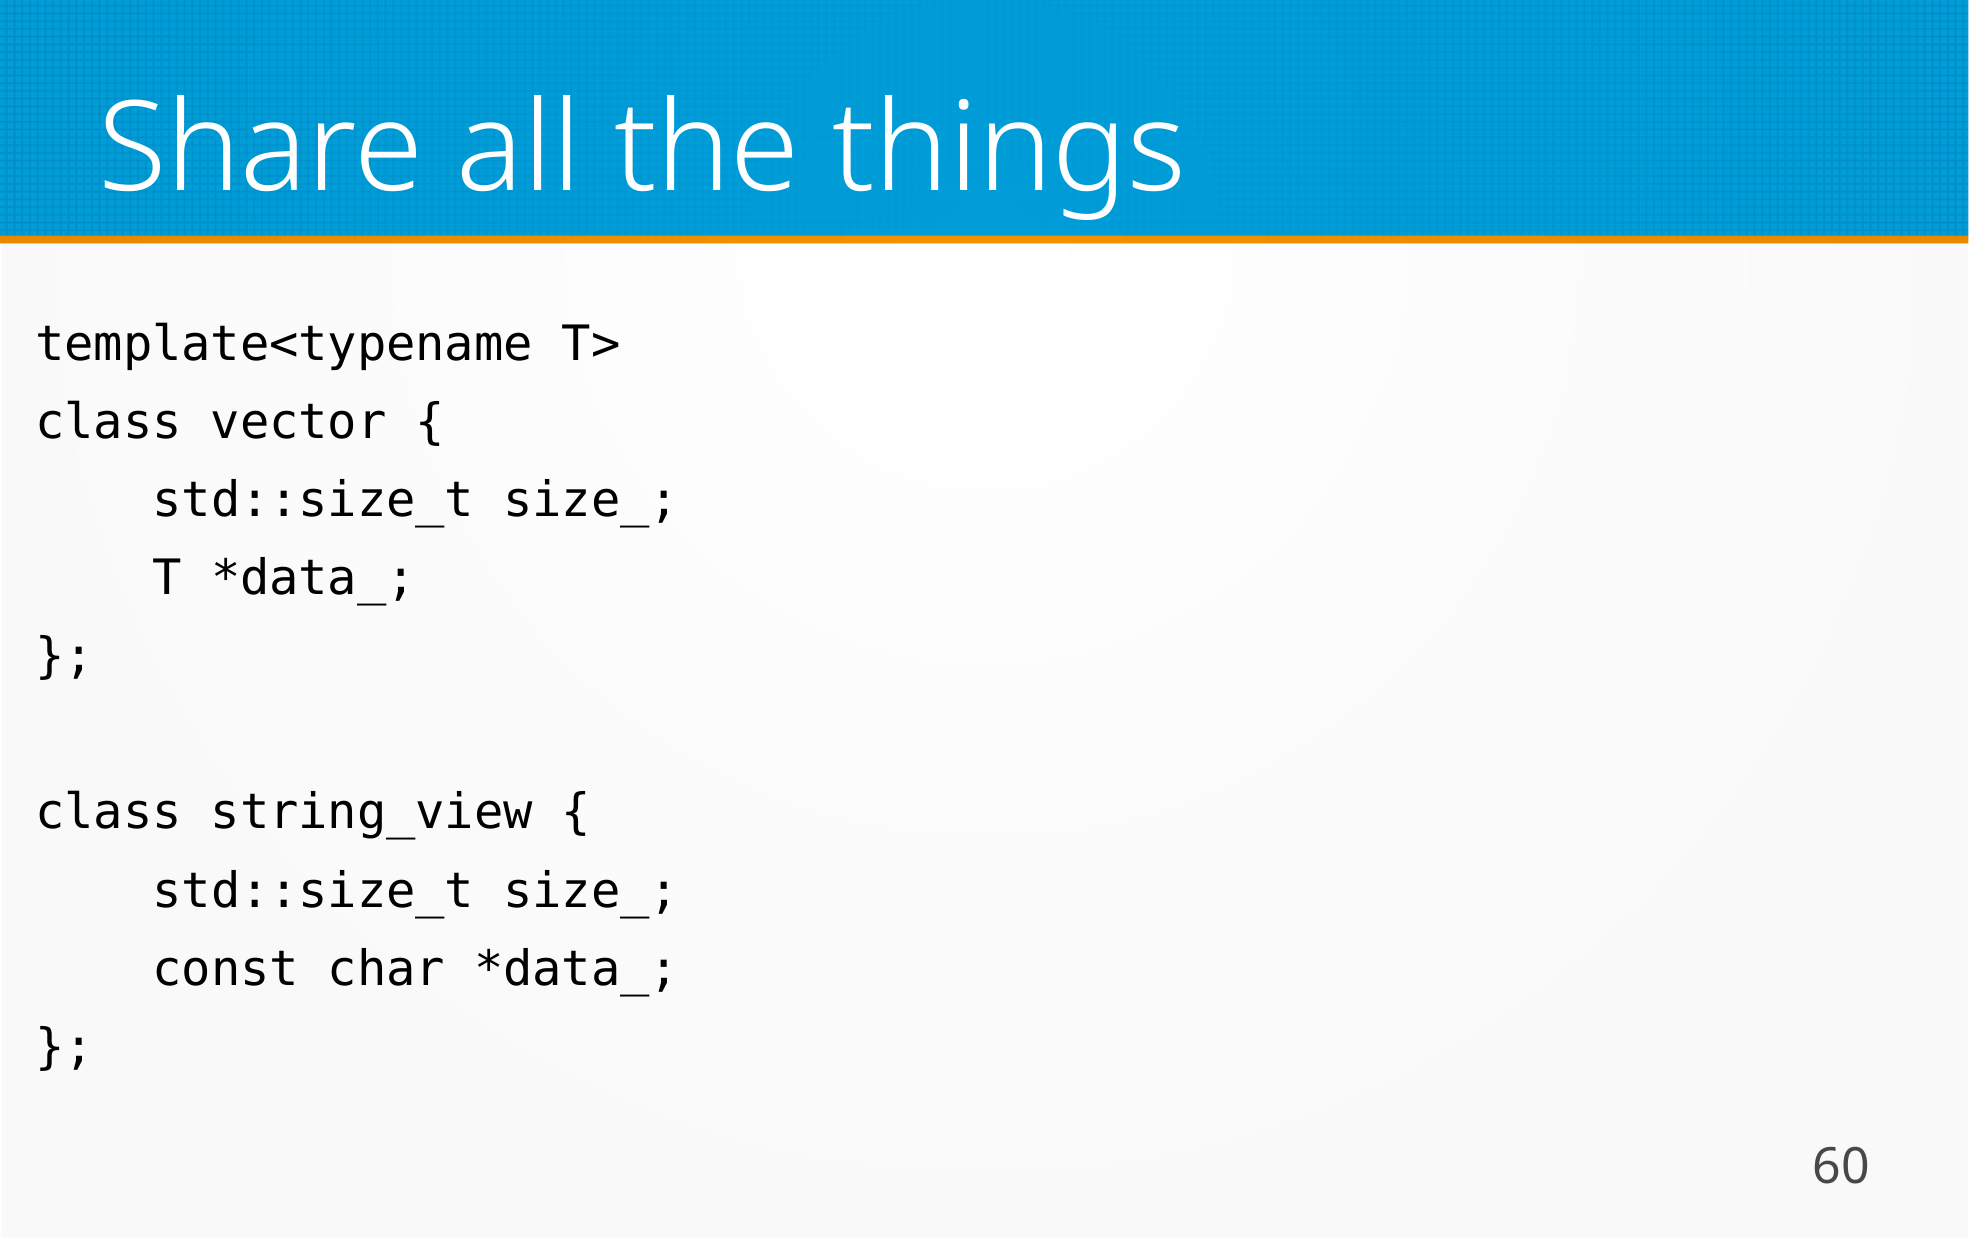

# Share all the things
template<typename T>
class vector {
 std::size_t size_;
 T *data_;
};
class string_view {
 std::size_t size_;
 const char *data_;
};
60